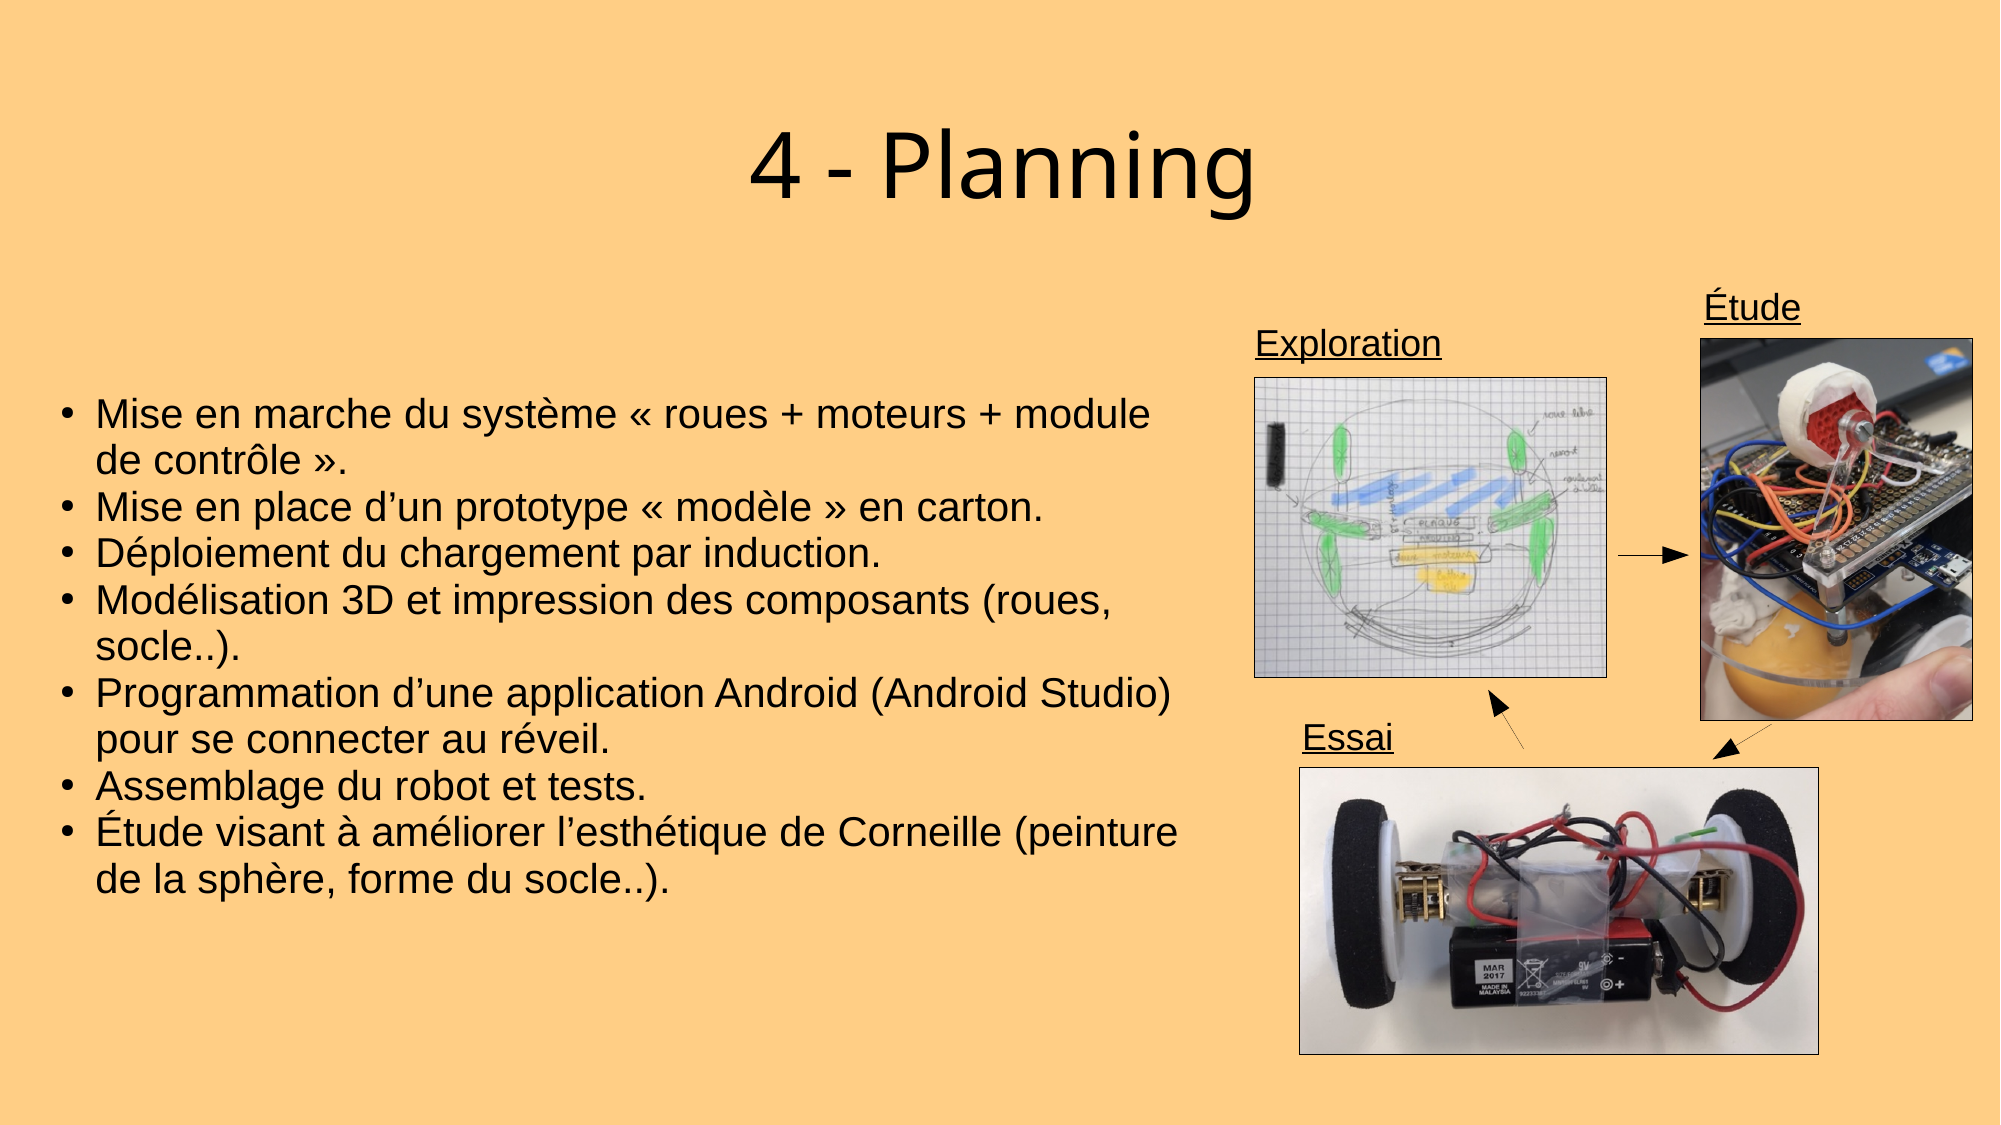

# 4 - Planning
Étude
Exploration
Mise en marche du système « roues + moteurs + module de contrôle ».
Mise en place d’un prototype « modèle » en carton.
Déploiement du chargement par induction.
Modélisation 3D et impression des composants (roues, socle..).
Programmation d’une application Android (Android Studio) pour se connecter au réveil.
Assemblage du robot et tests.
Étude visant à améliorer l’esthétique de Corneille (peinture de la sphère, forme du socle..).
Essai